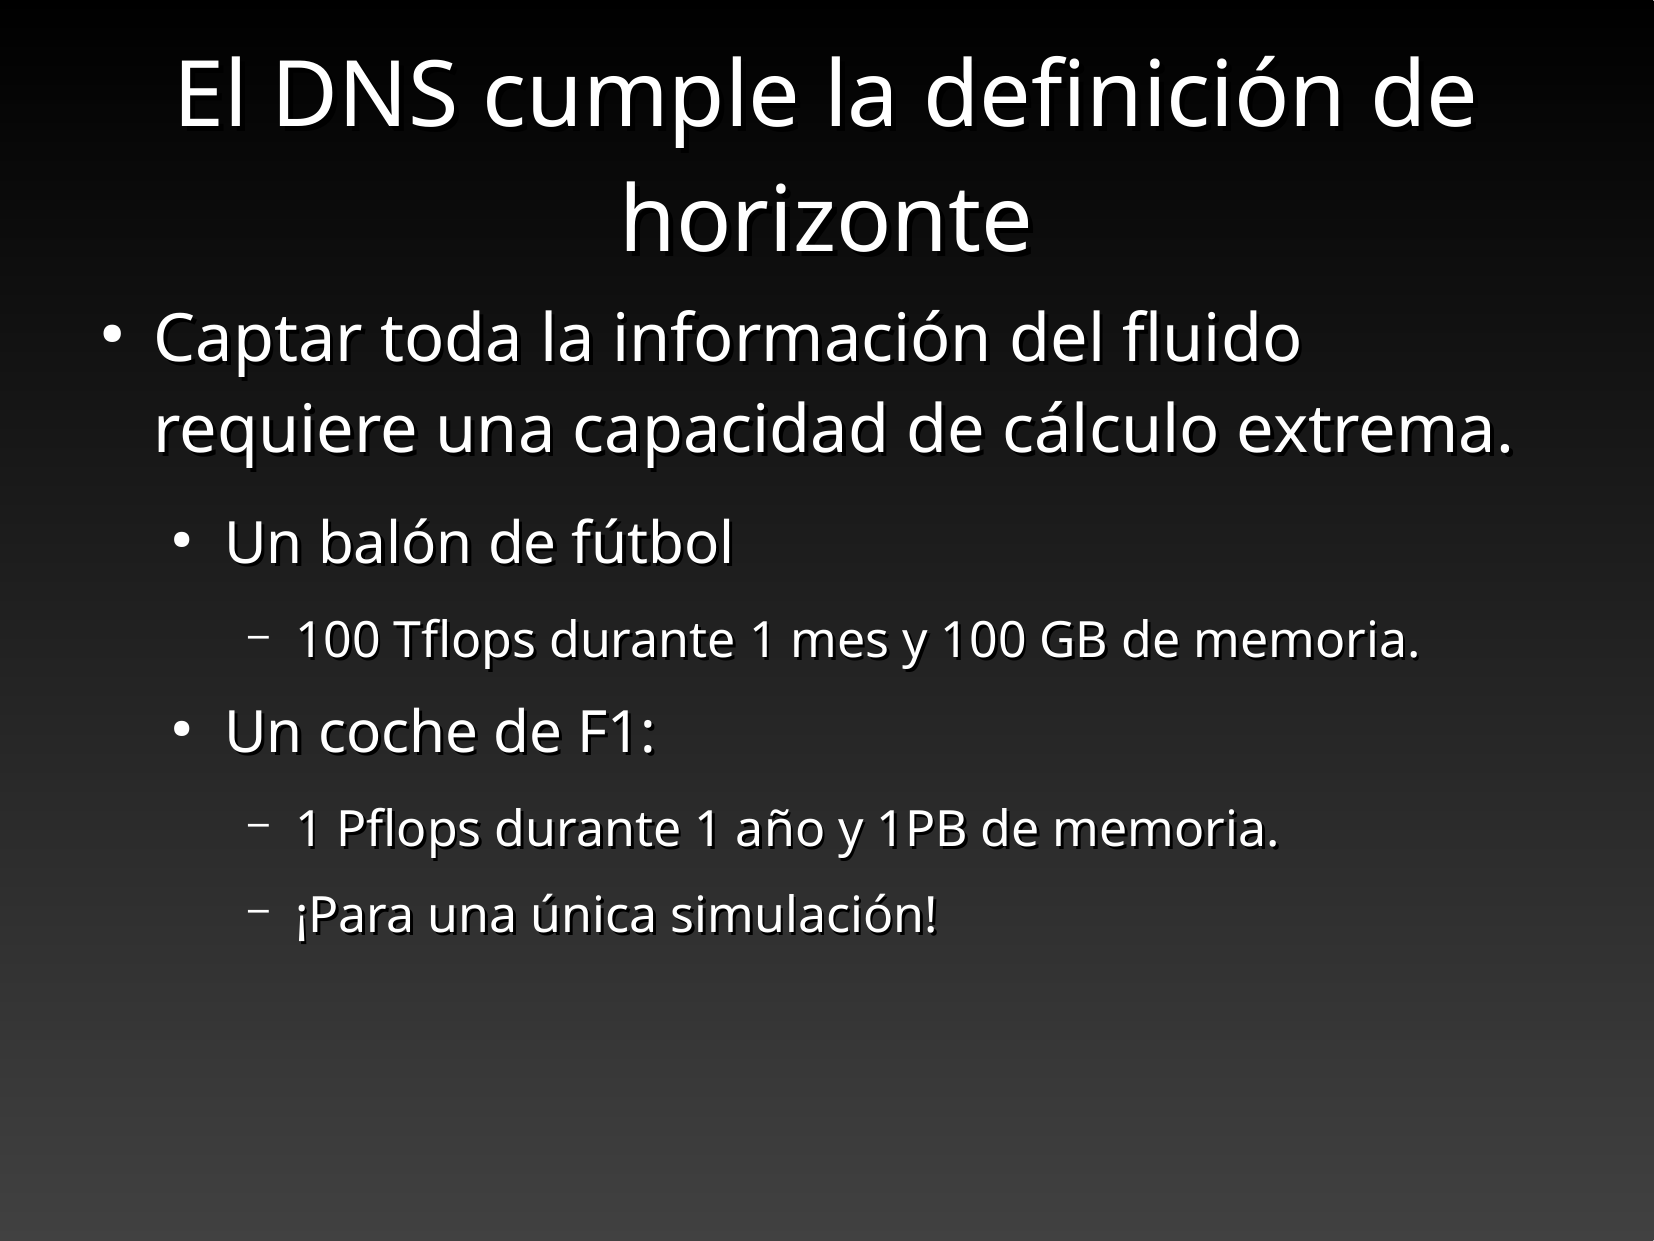

# El DNS cumple la definición de horizonte
Captar toda la información del fluido requiere una capacidad de cálculo extrema.
Un balón de fútbol
100 Tflops durante 1 mes y 100 GB de memoria.
Un coche de F1:
1 Pflops durante 1 año y 1PB de memoria.
¡Para una única simulación!